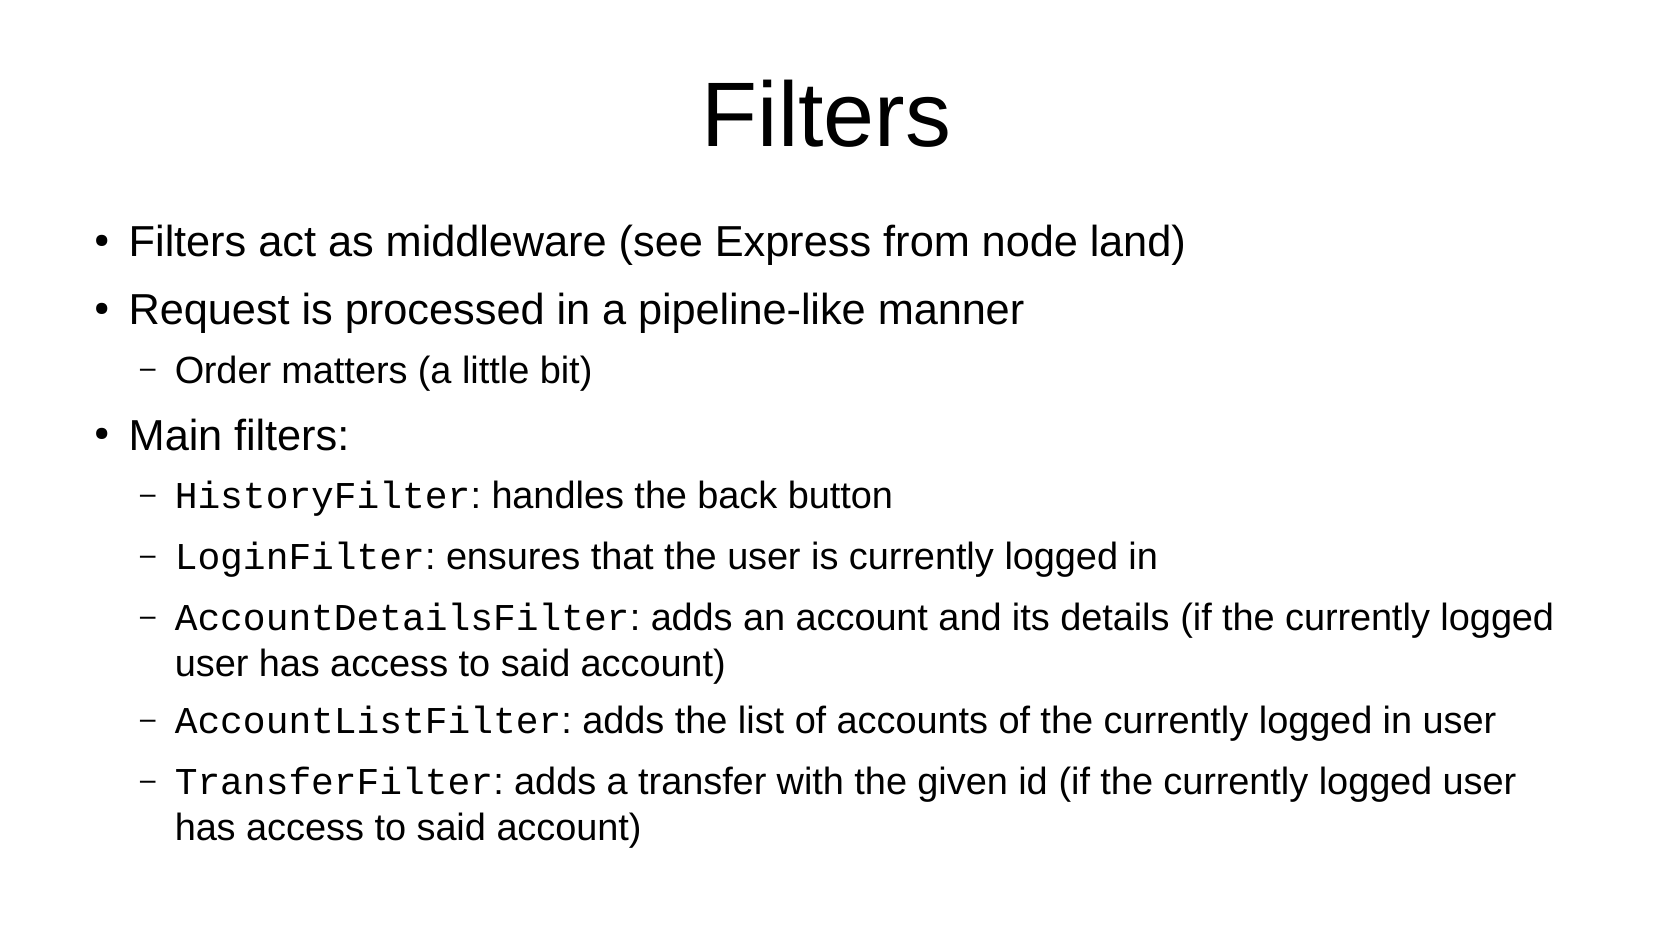

# Filters
Filters act as middleware (see Express from node land)
Request is processed in a pipeline-like manner
Order matters (a little bit)
Main filters:
HistoryFilter: handles the back button
LoginFilter: ensures that the user is currently logged in
AccountDetailsFilter: adds an account and its details (if the currently logged user has access to said account)
AccountListFilter: adds the list of accounts of the currently logged in user
TransferFilter: adds a transfer with the given id (if the currently logged user has access to said account)